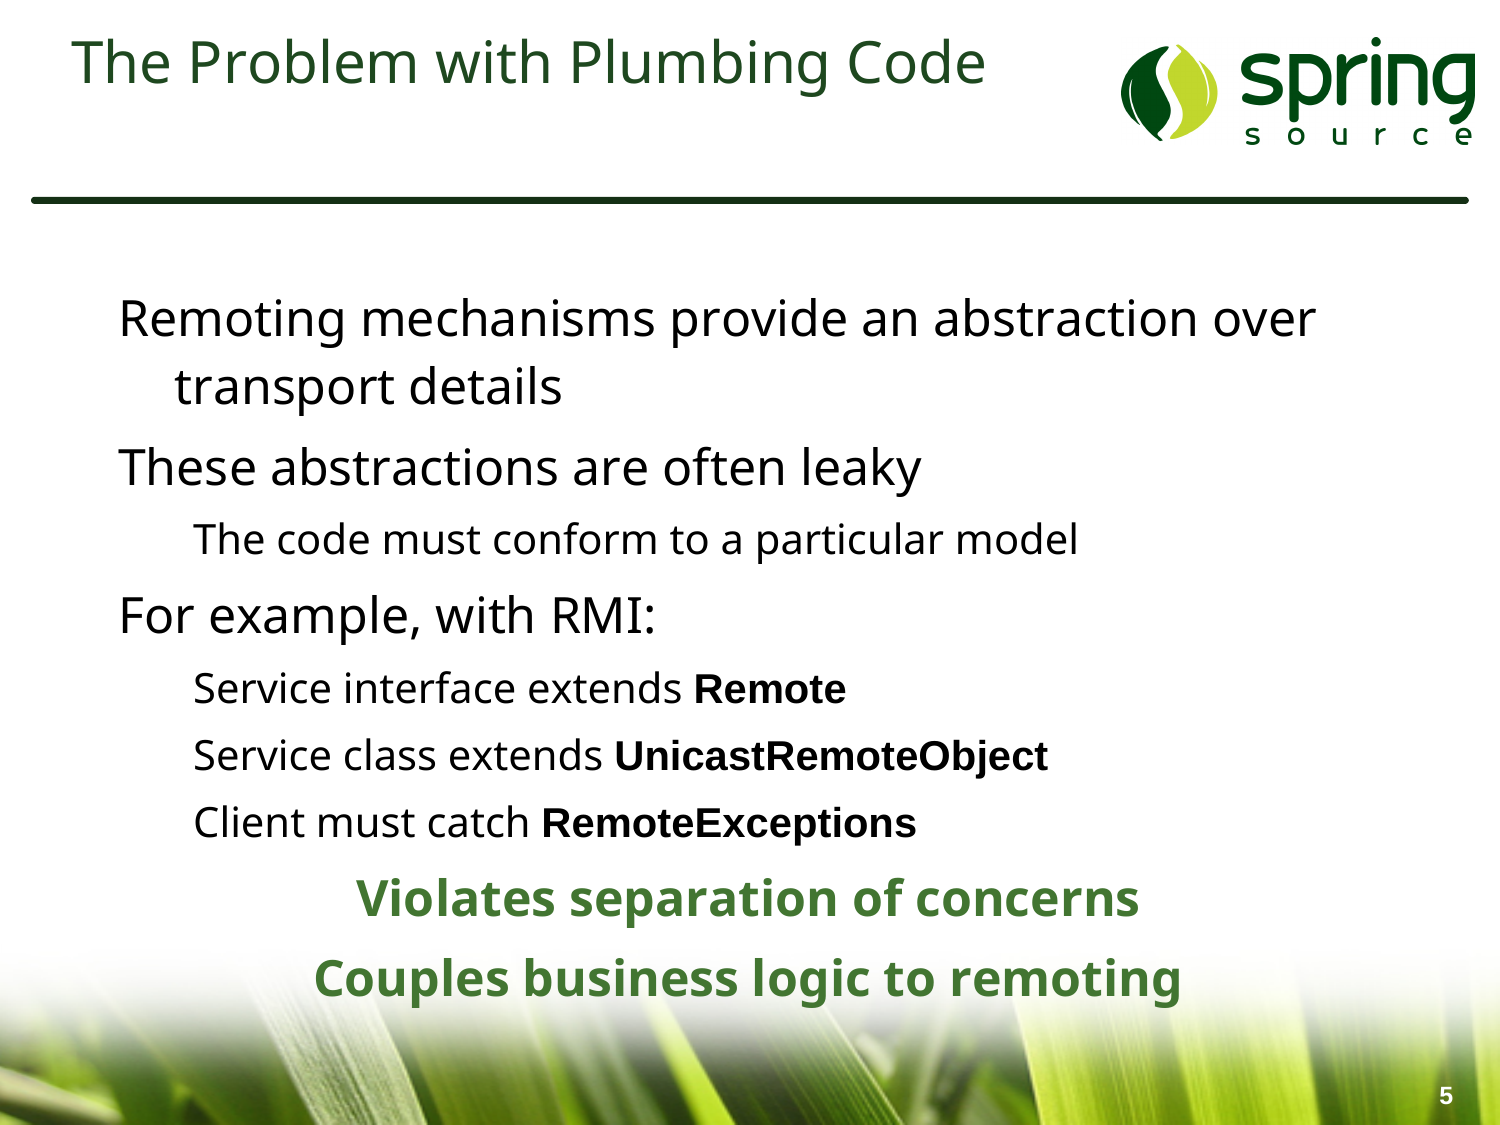

# The Problem with Plumbing Code
Remoting mechanisms provide an abstraction over transport details
These abstractions are often leaky
The code must conform to a particular model
For example, with RMI:
Service interface extends Remote
Service class extends UnicastRemoteObject
Client must catch RemoteExceptions
Violates separation of concerns
Couples business logic to remoting